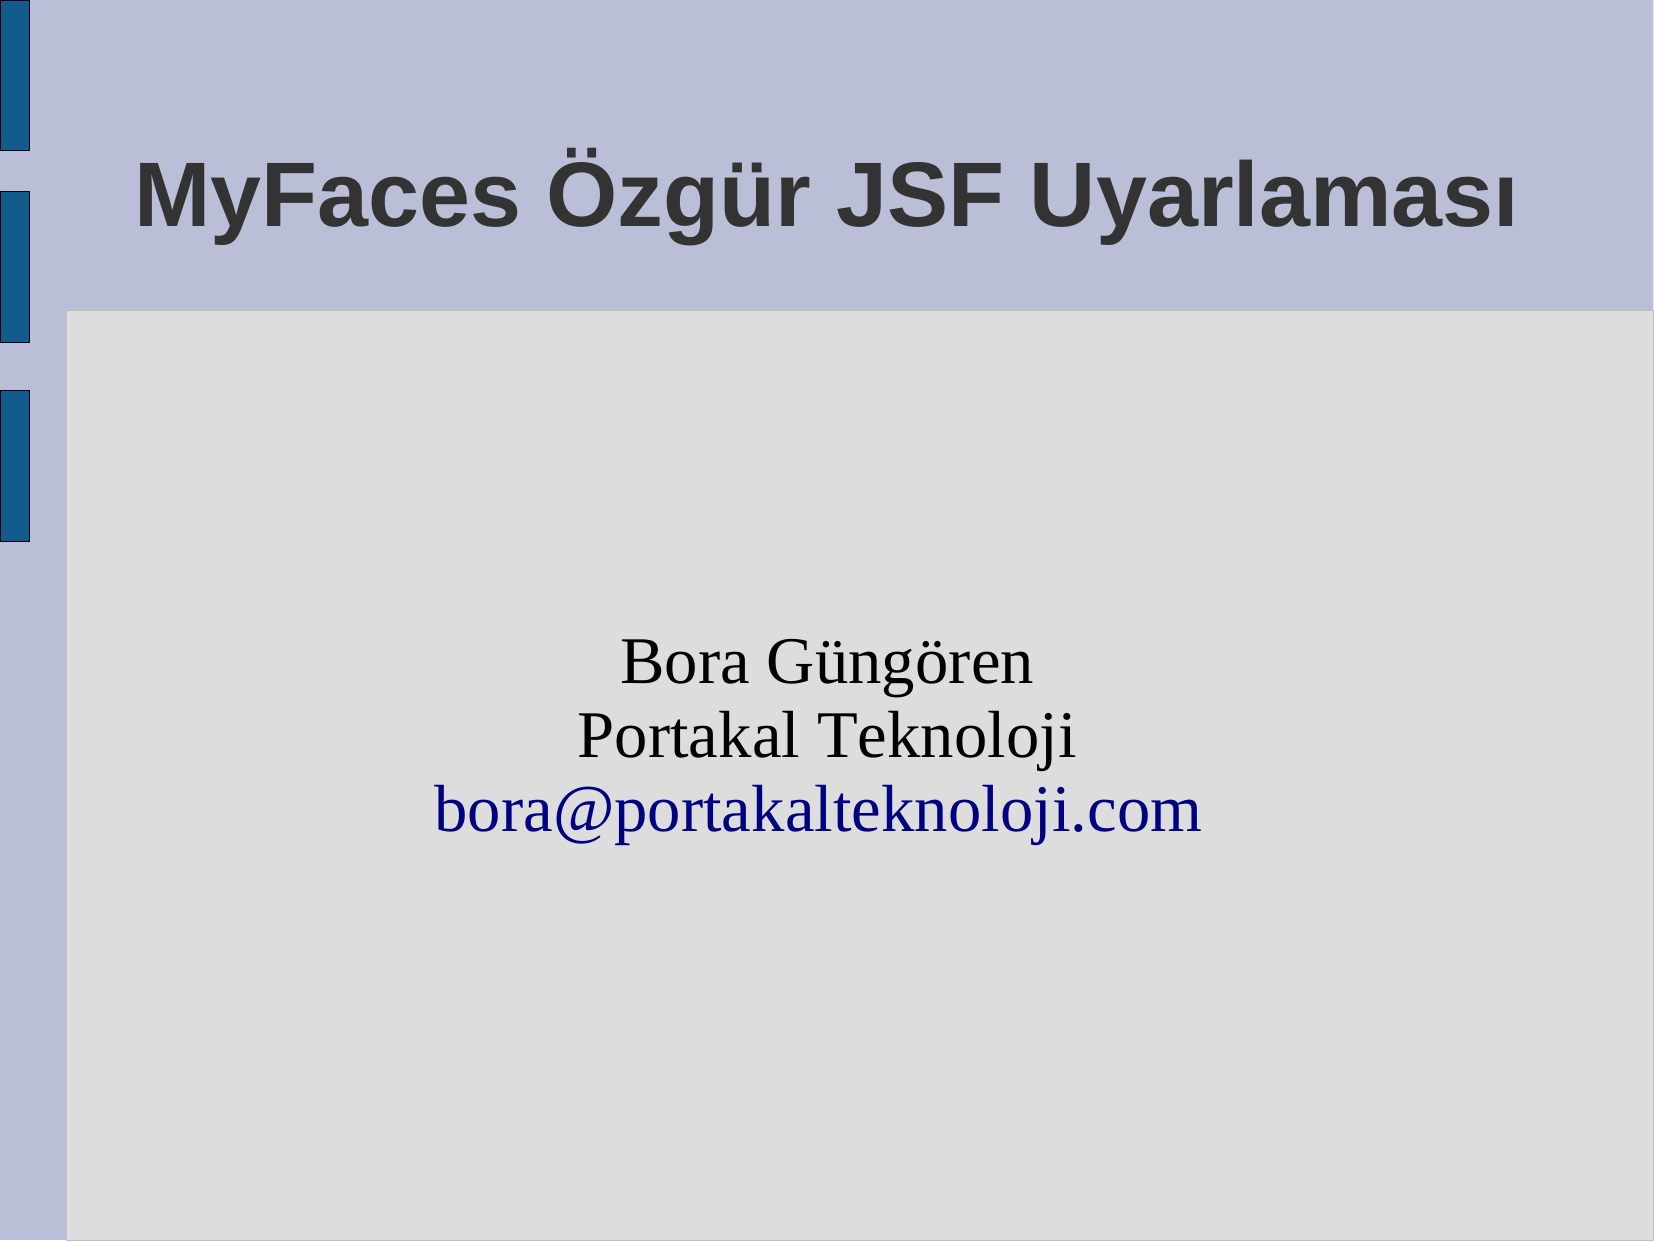

# MyFaces Özgür JSF Uyarlaması
Bora Güngören
Portakal Teknoloji
bora@portakalteknoloji.com